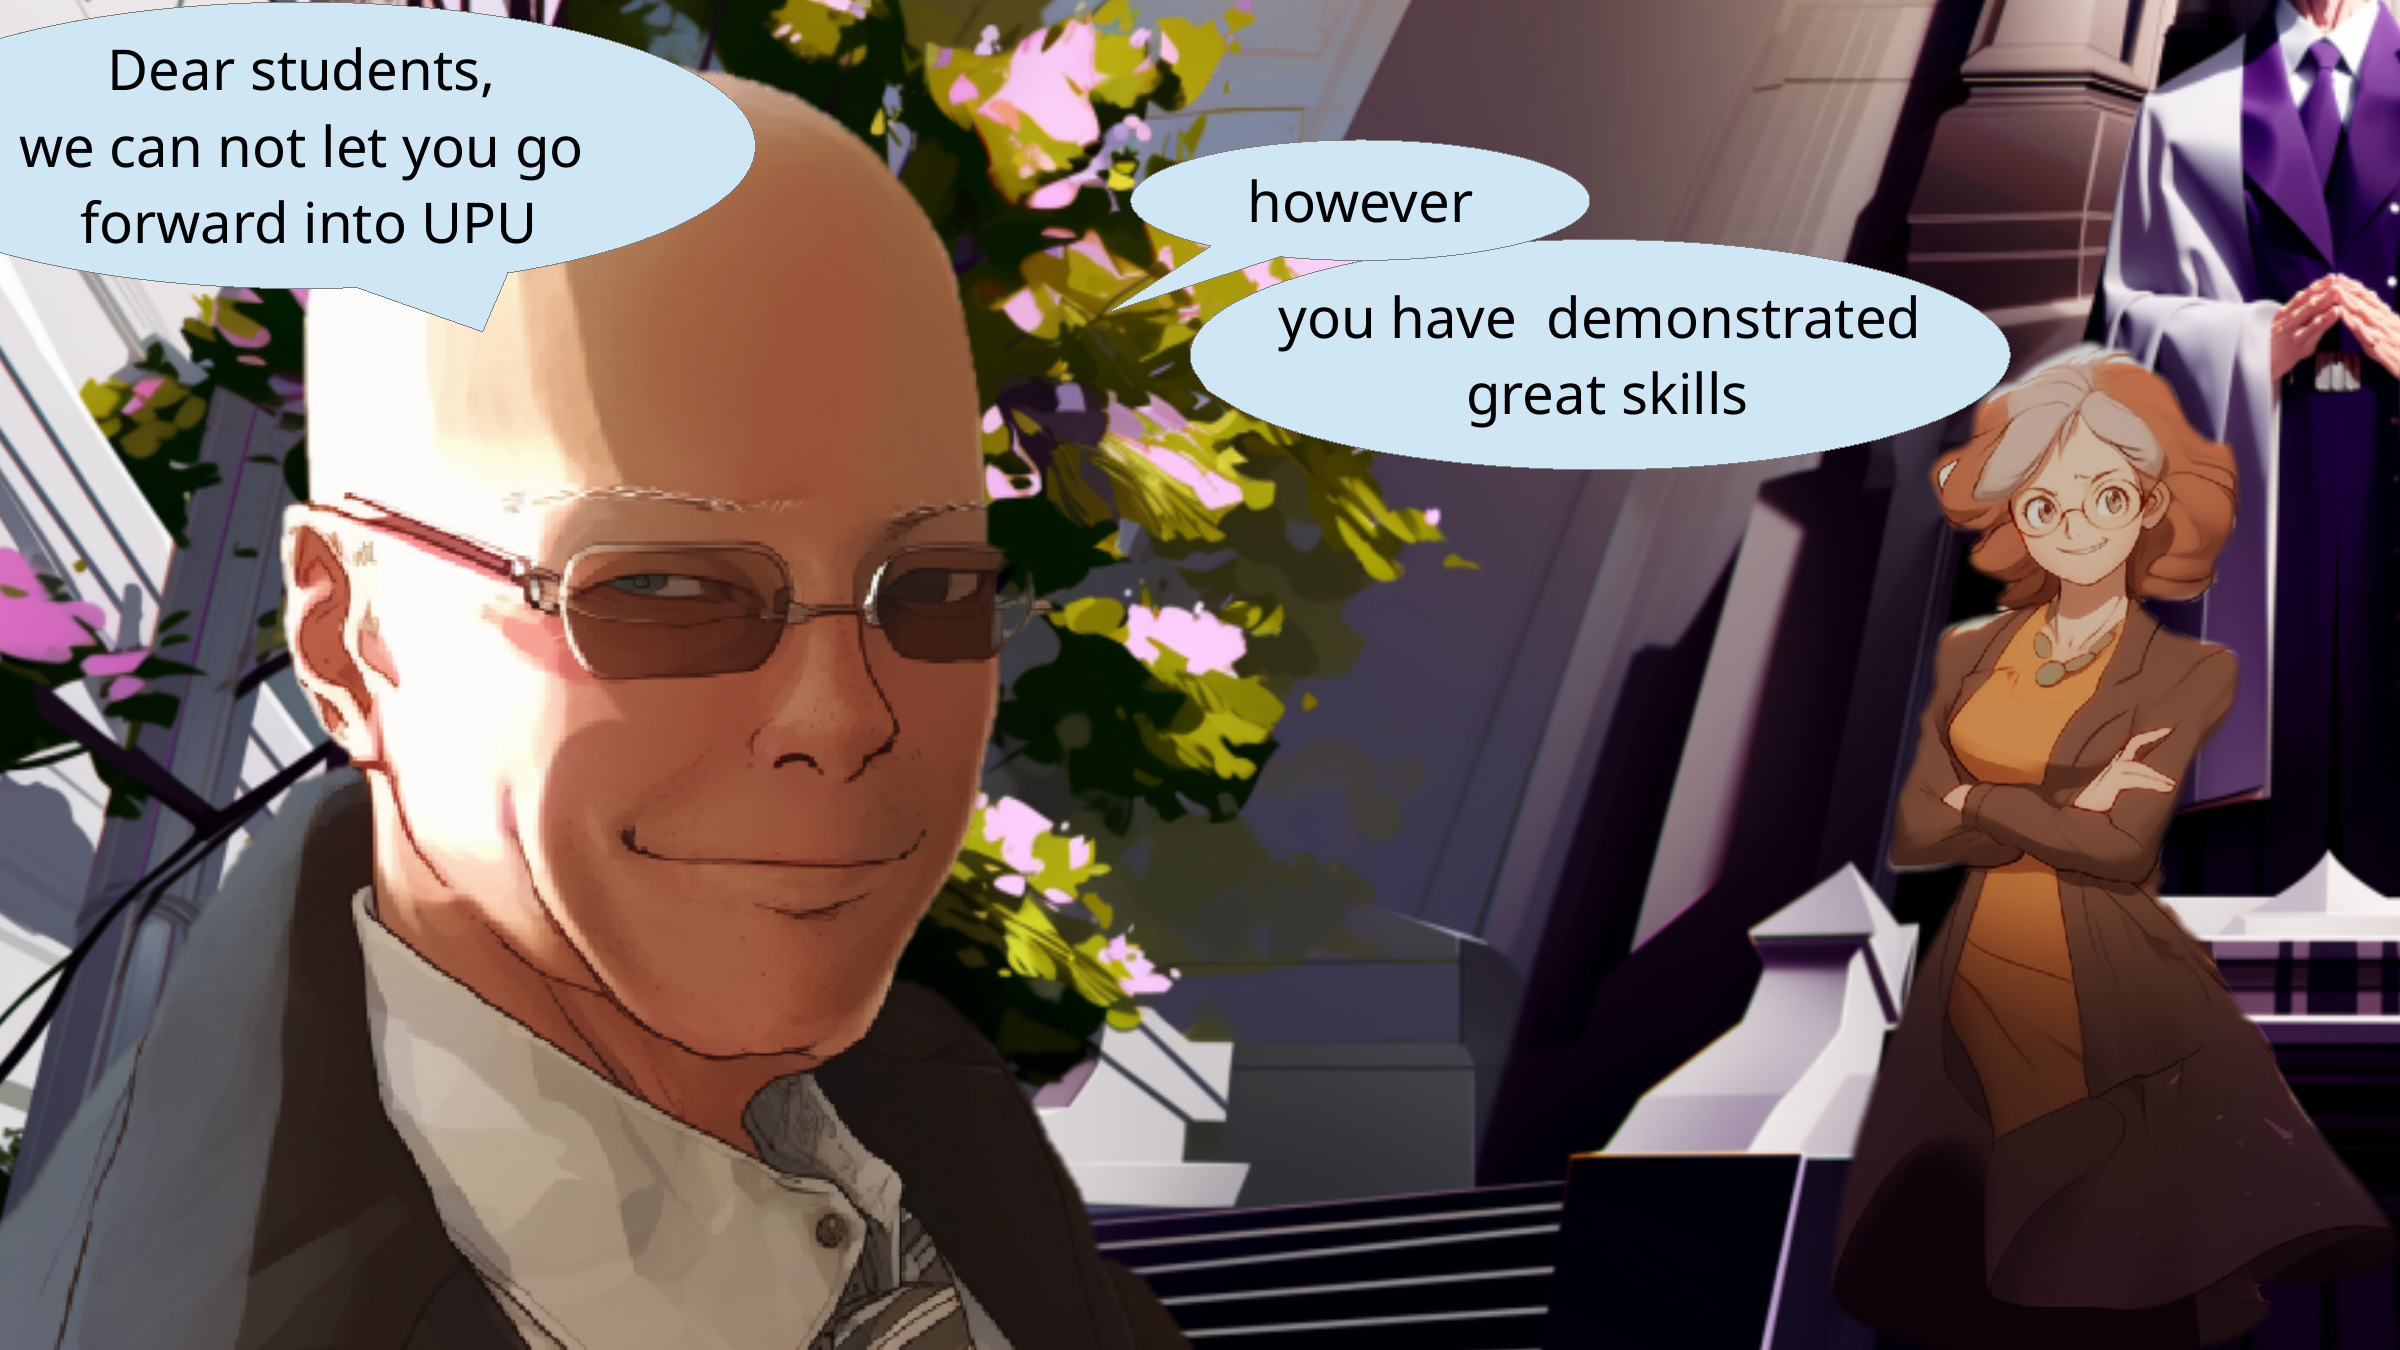

Dear students,
we can not let you go
 forward into UPU
however
you have demonstrated
 great skills